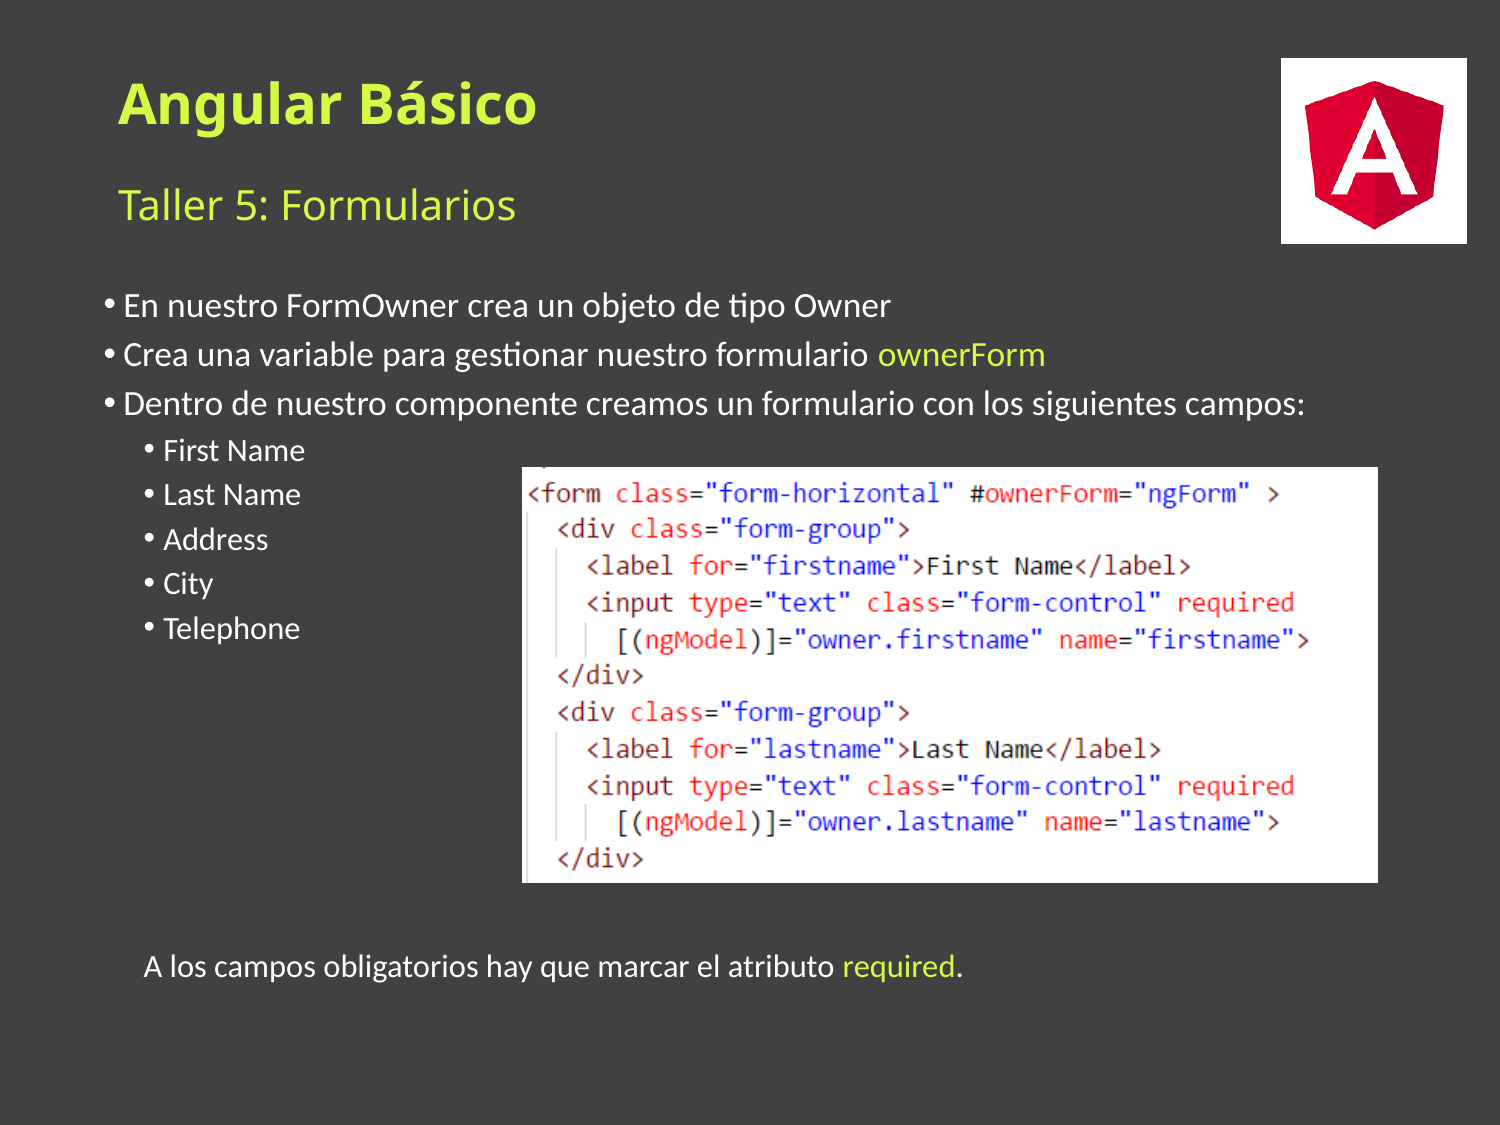

# Angular Básico
Taller 5: Formularios
En nuestro FormOwner crea un objeto de tipo Owner
Crea una variable para gestionar nuestro formulario ownerForm
Dentro de nuestro componente creamos un formulario con los siguientes campos:
First Name
Last Name
Address
City
Telephone
A los campos obligatorios hay que marcar el atributo required.